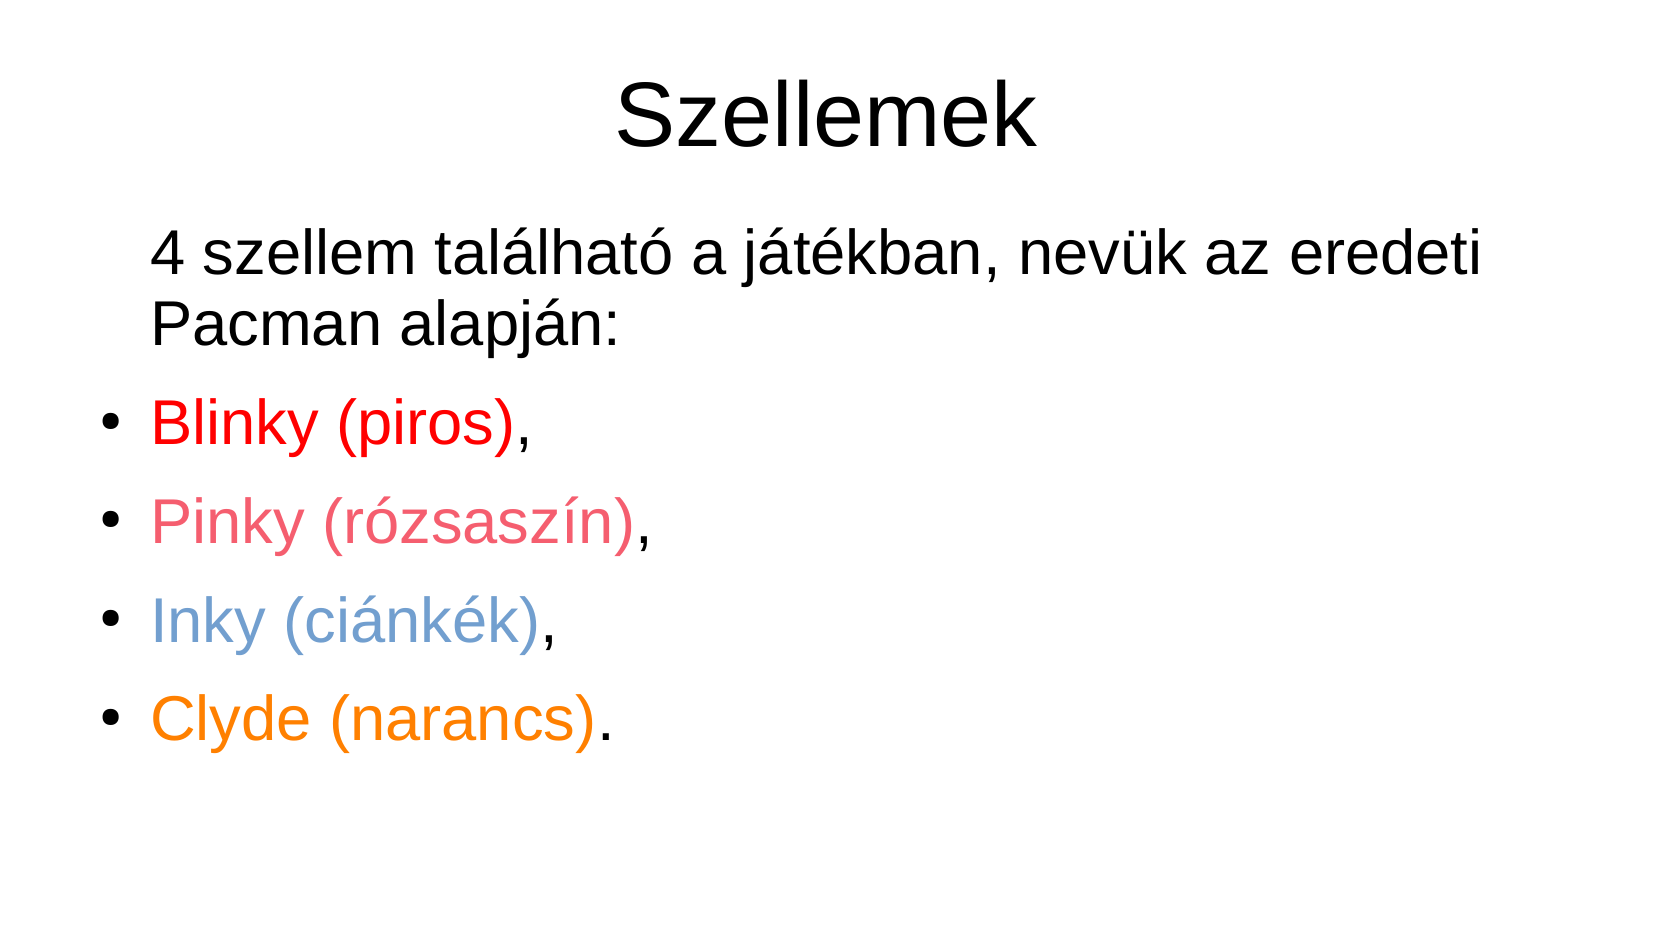

# Szellemek
4 szellem található a játékban, nevük az eredeti Pacman alapján:
Blinky (piros),
Pinky (rózsaszín),
Inky (ciánkék),
Clyde (narancs).